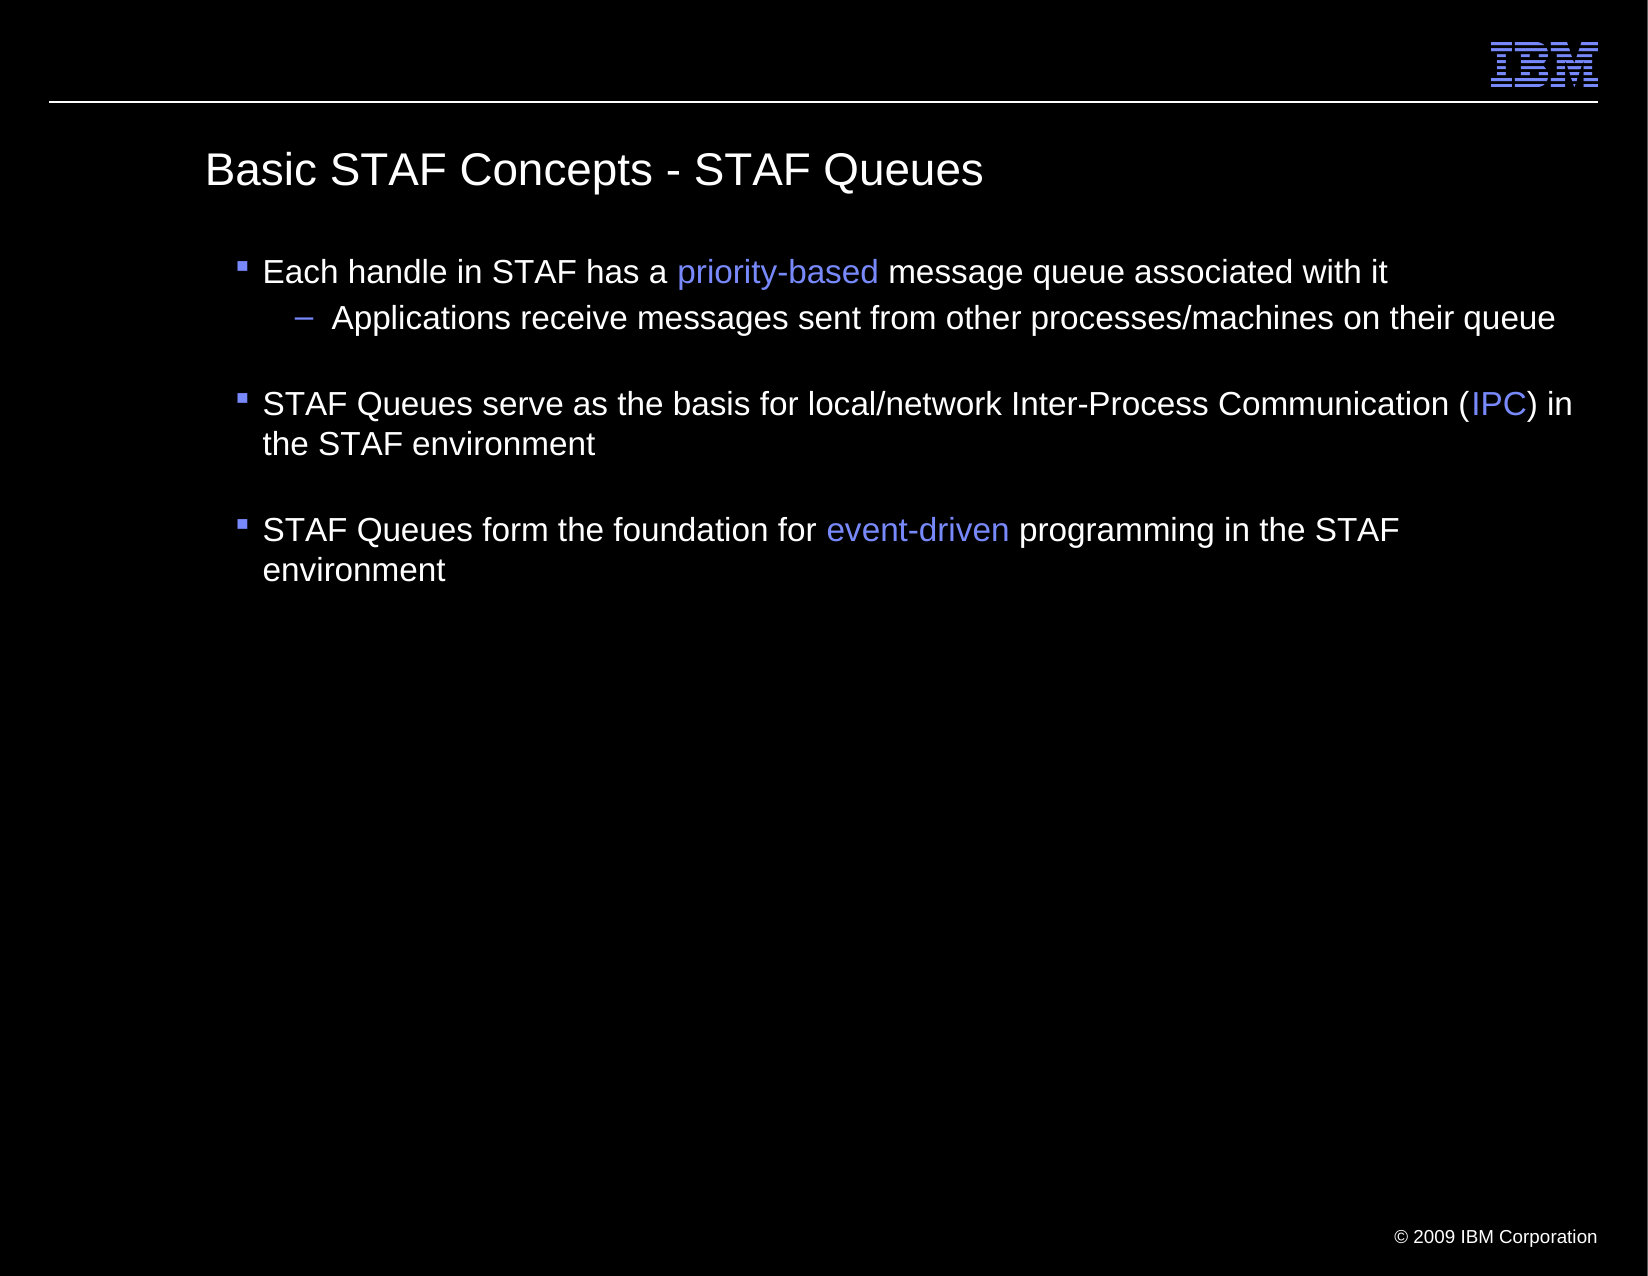

# Basic STAF Concepts - STAF Queues
Each handle in STAF has a priority-based message queue associated with it
Applications receive messages sent from other processes/machines on their queue
STAF Queues serve as the basis for local/network Inter-Process Communication (IPC) in the STAF environment
STAF Queues form the foundation for event-driven programming in the STAF environment